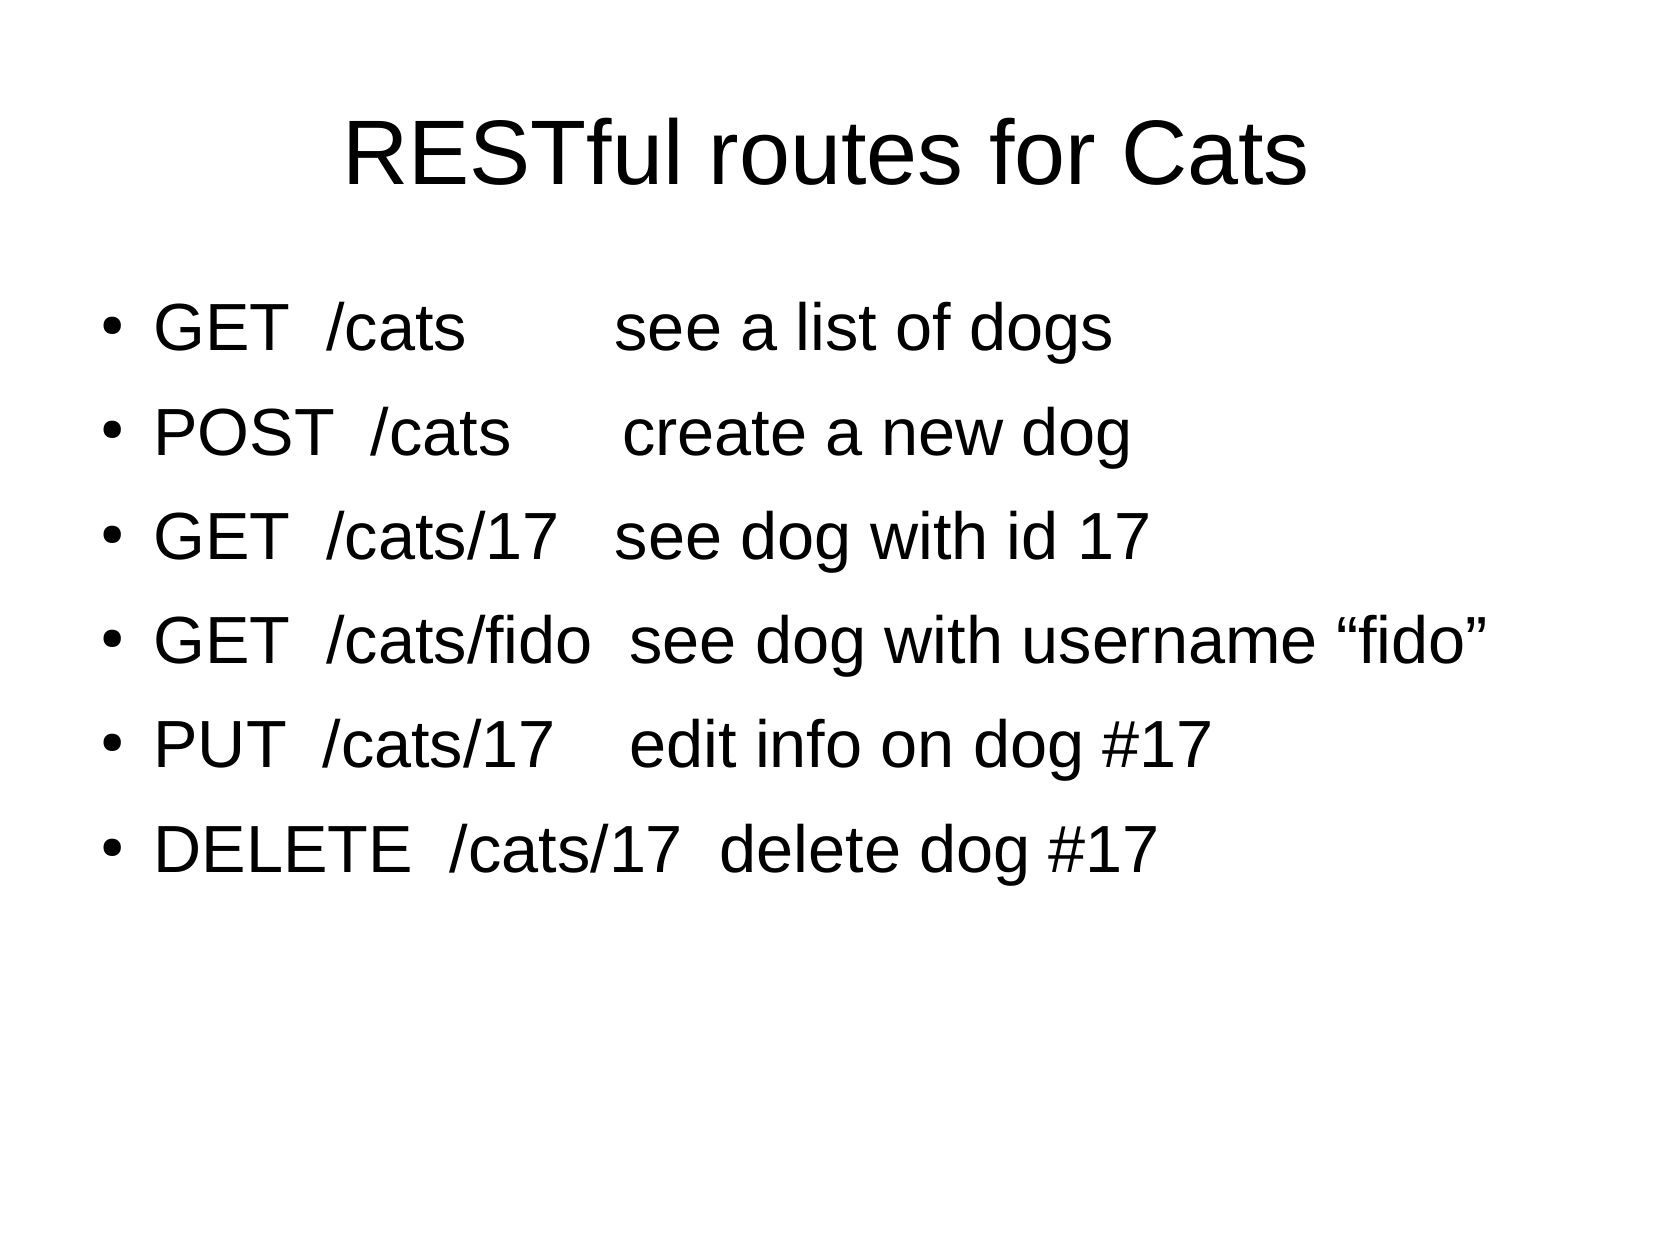

# RESTful routes for Cats
GET /cats see a list of dogs
POST /cats create a new dog
GET /cats/17 see dog with id 17
GET /cats/fido see dog with username “fido”
PUT /cats/17 edit info on dog #17
DELETE /cats/17 delete dog #17